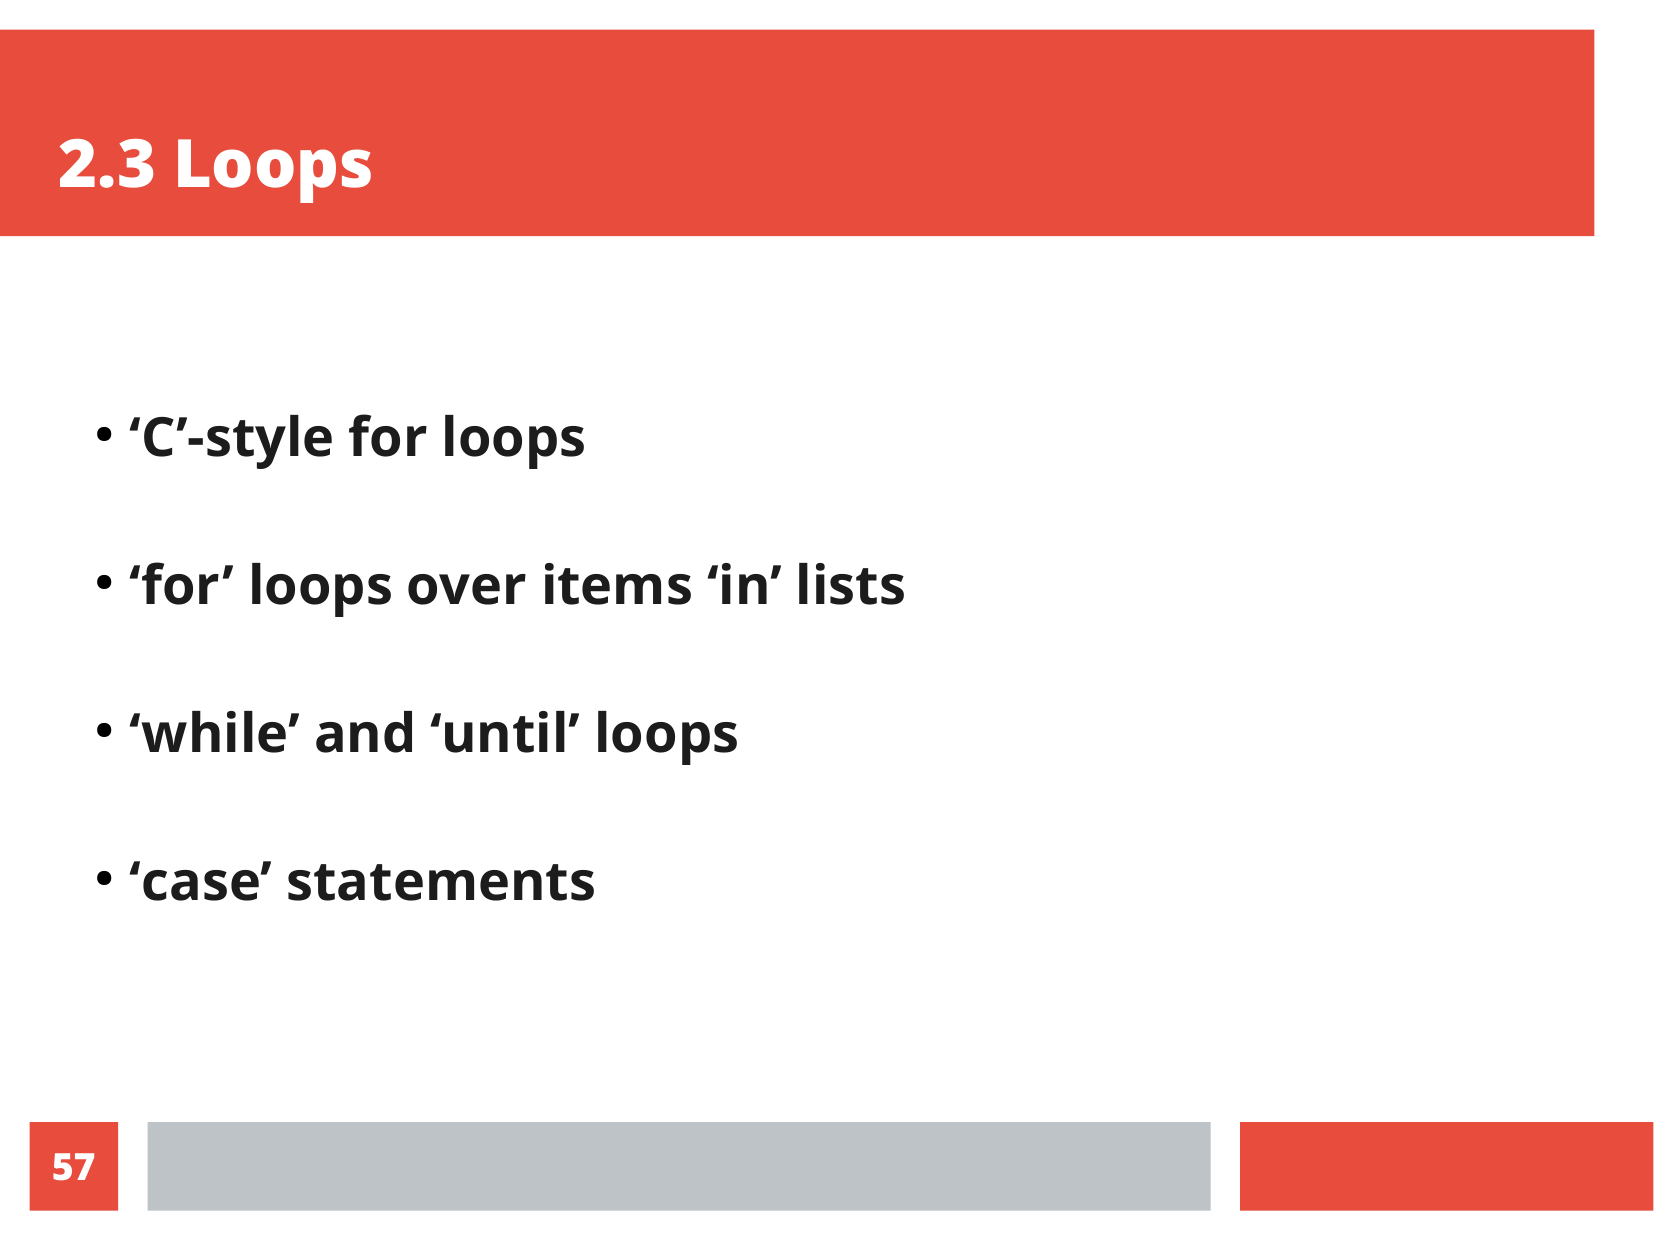

# 2.3 Loops
‘C’-style for loops
‘for’ loops over items ‘in’ lists
‘while’ and ‘until’ loops
‘case’ statements
57